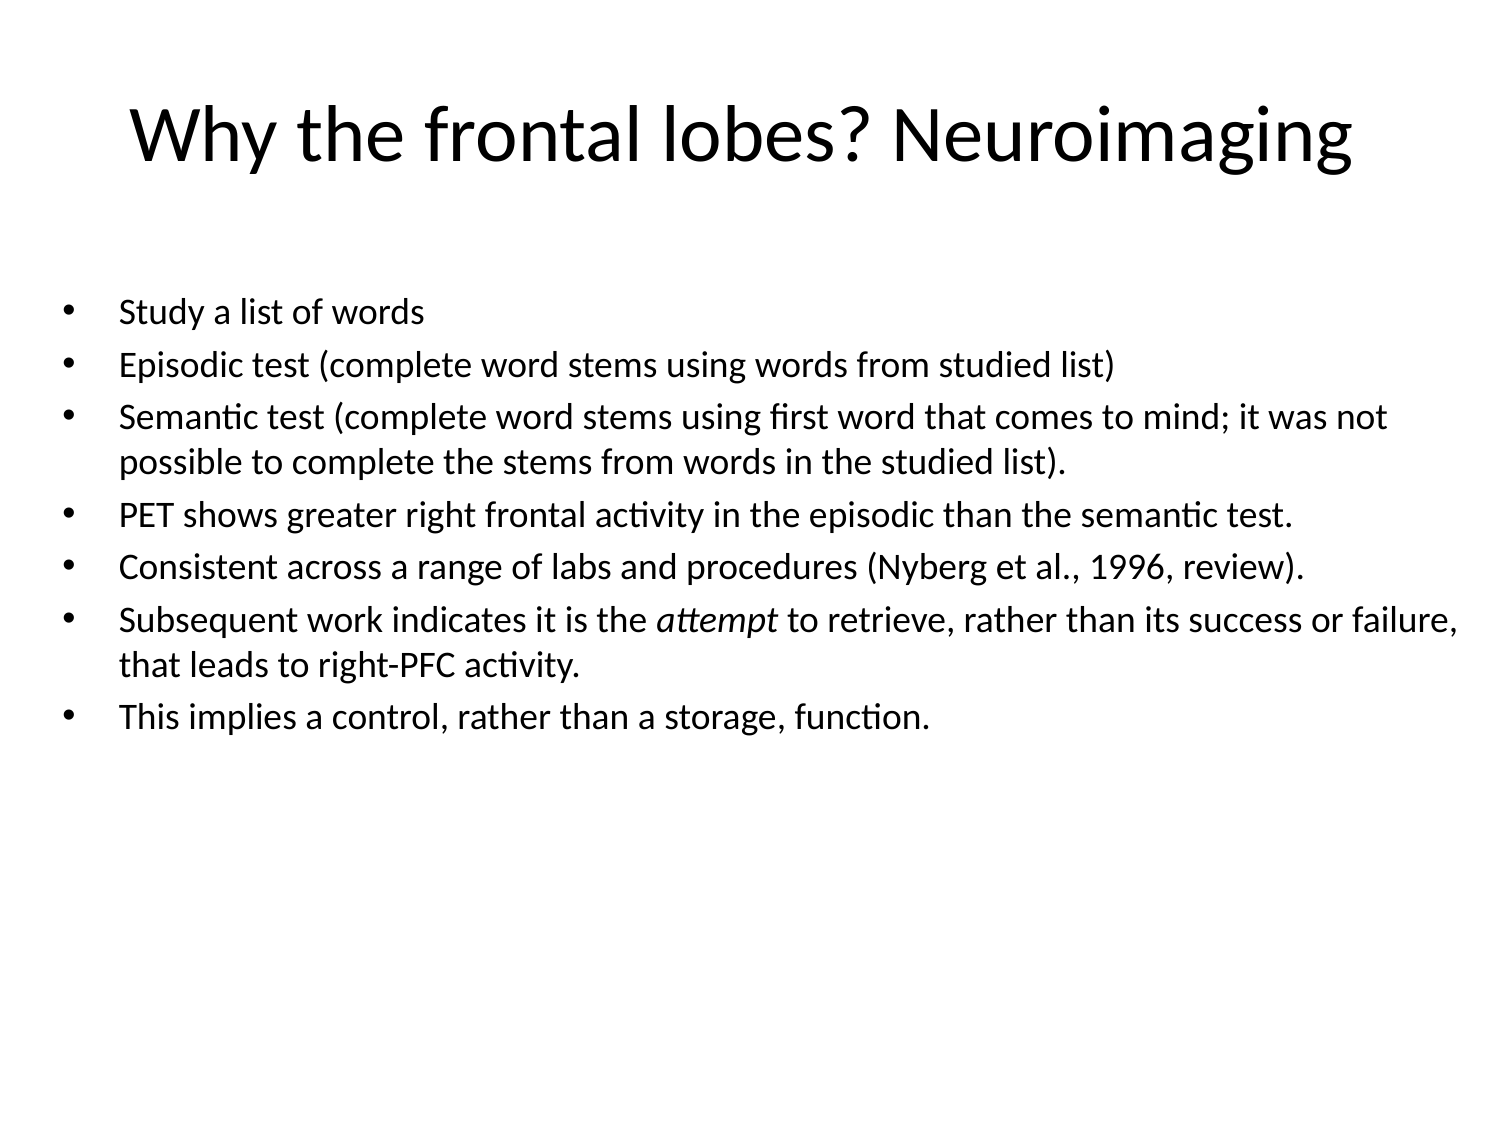

# Why the frontal lobes? Neuroimaging
Study a list of words
Episodic test (complete word stems using words from studied list)
Semantic test (complete word stems using first word that comes to mind; it was not possible to complete the stems from words in the studied list).
PET shows greater right frontal activity in the episodic than the semantic test.
Consistent across a range of labs and procedures (Nyberg et al., 1996, review).
Subsequent work indicates it is the attempt to retrieve, rather than its success or failure, that leads to right-PFC activity.
This implies a control, rather than a storage, function.